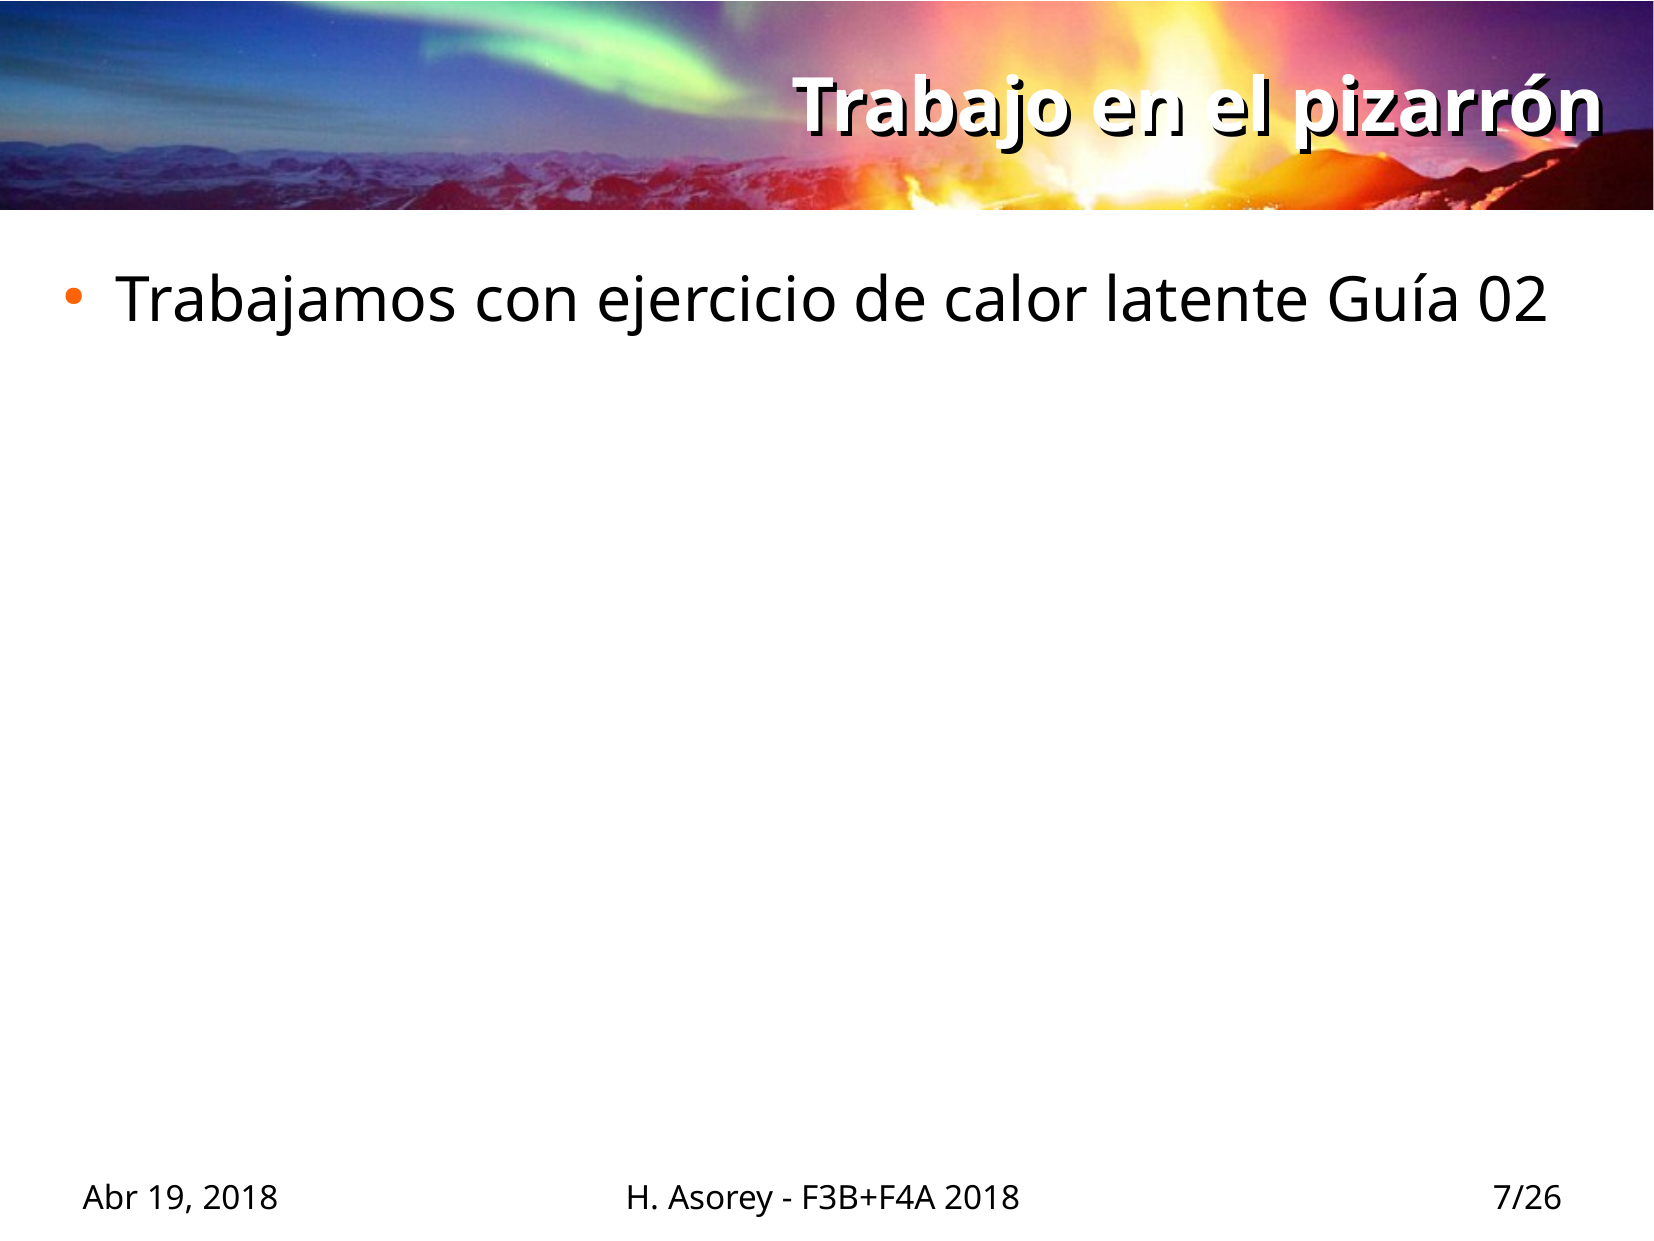

# Trabajo en el pizarrón
Trabajamos con ejercicio de calor latente Guía 02
Abr 19, 2018
H. Asorey - F3B+F4A 2018
7